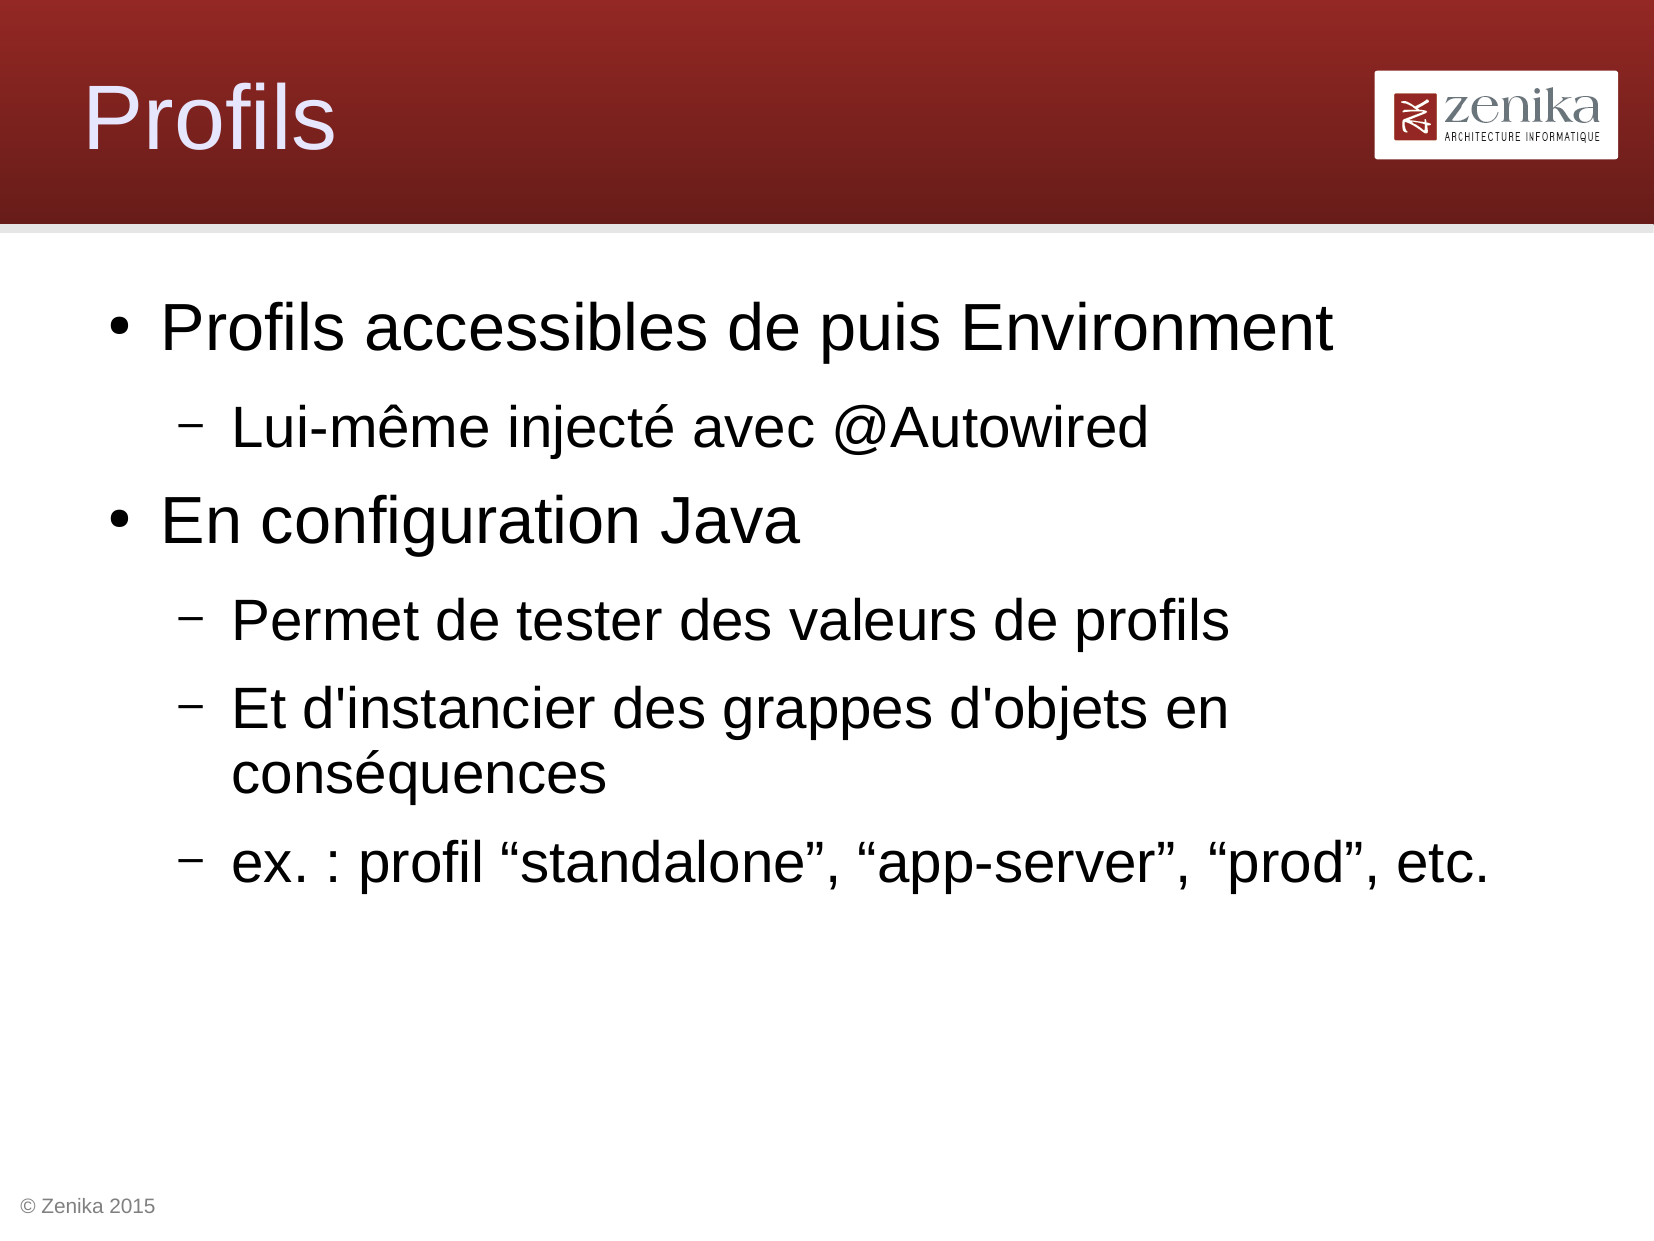

# Profils
Profils accessibles de puis Environment
Lui-même injecté avec @Autowired
En configuration Java
Permet de tester des valeurs de profils
Et d'instancier des grappes d'objets en conséquences
ex. : profil “standalone”, “app-server”, “prod”, etc.